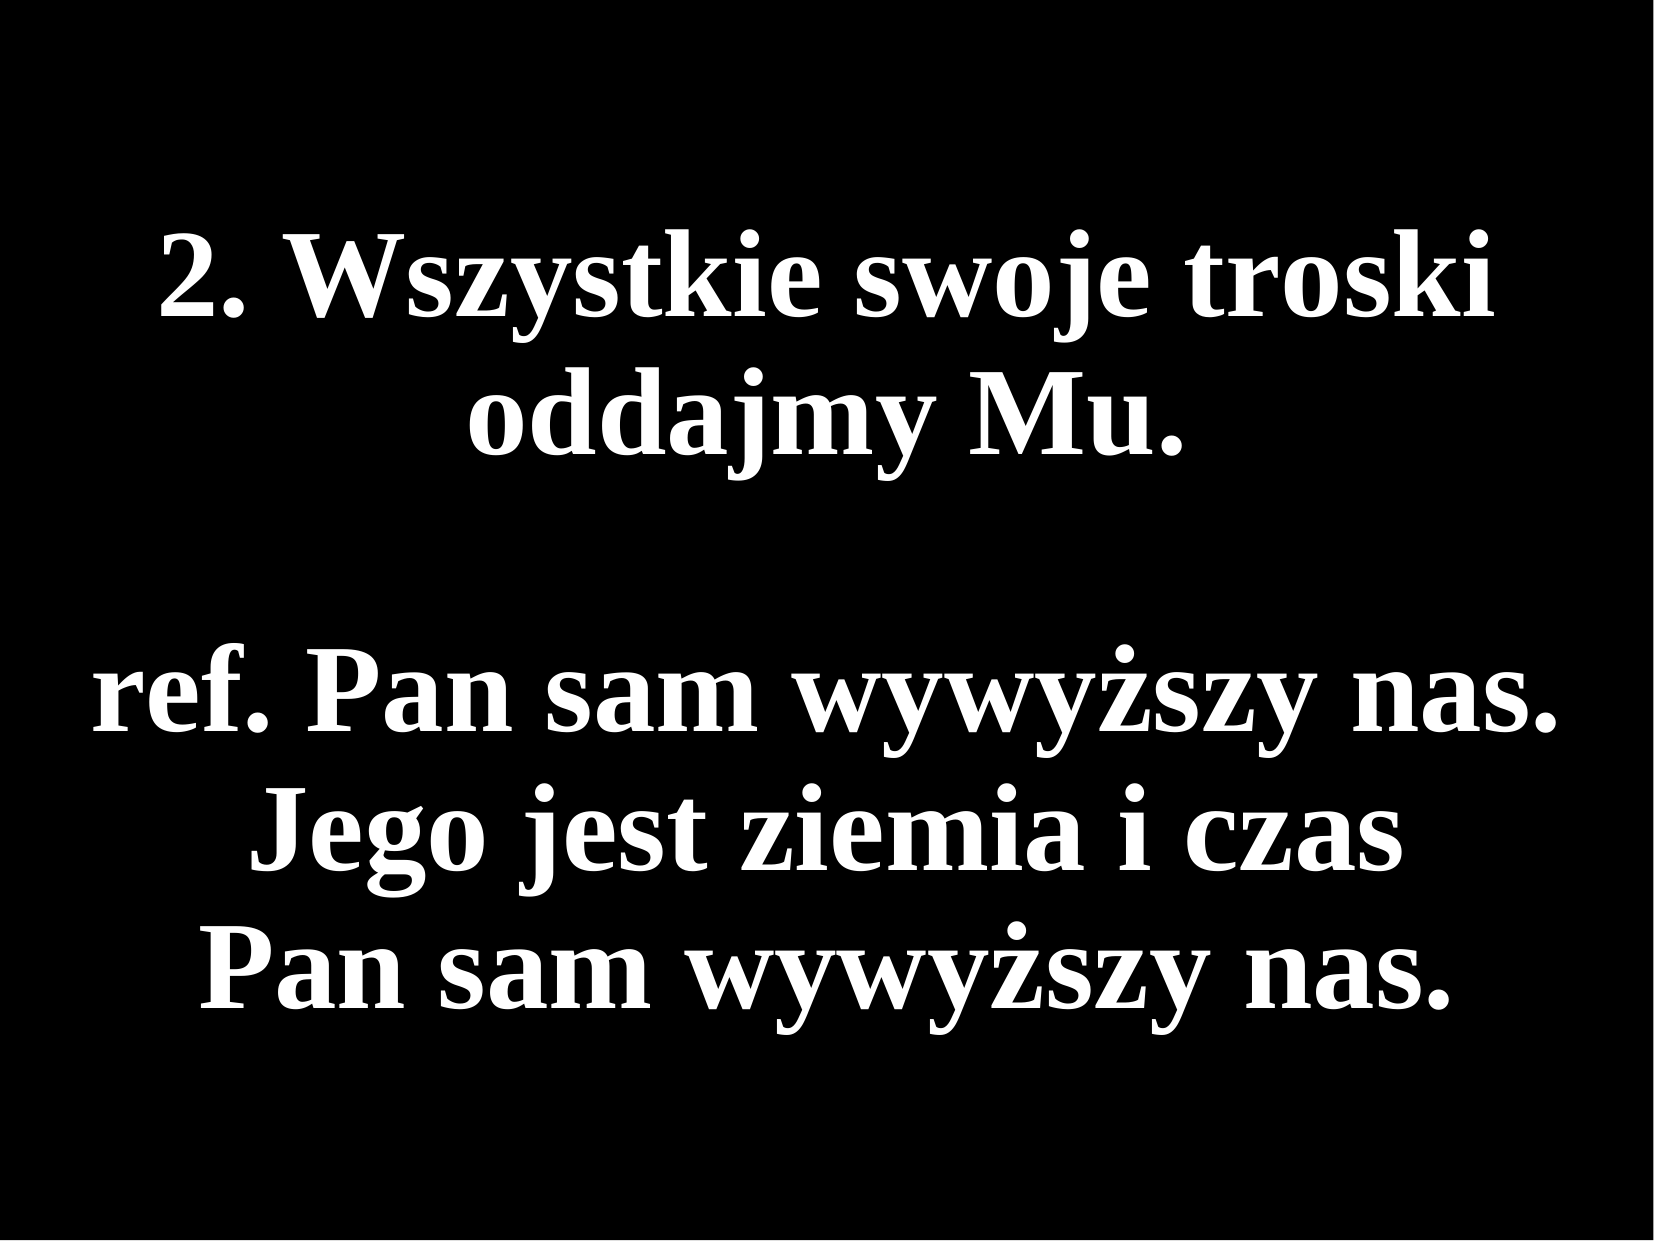

# 2. Wszystkie swoje troski oddajmy Mu. ref. Pan sam wywyższy nas. Jego jest ziemia i czas Pan sam wywyższy nas.